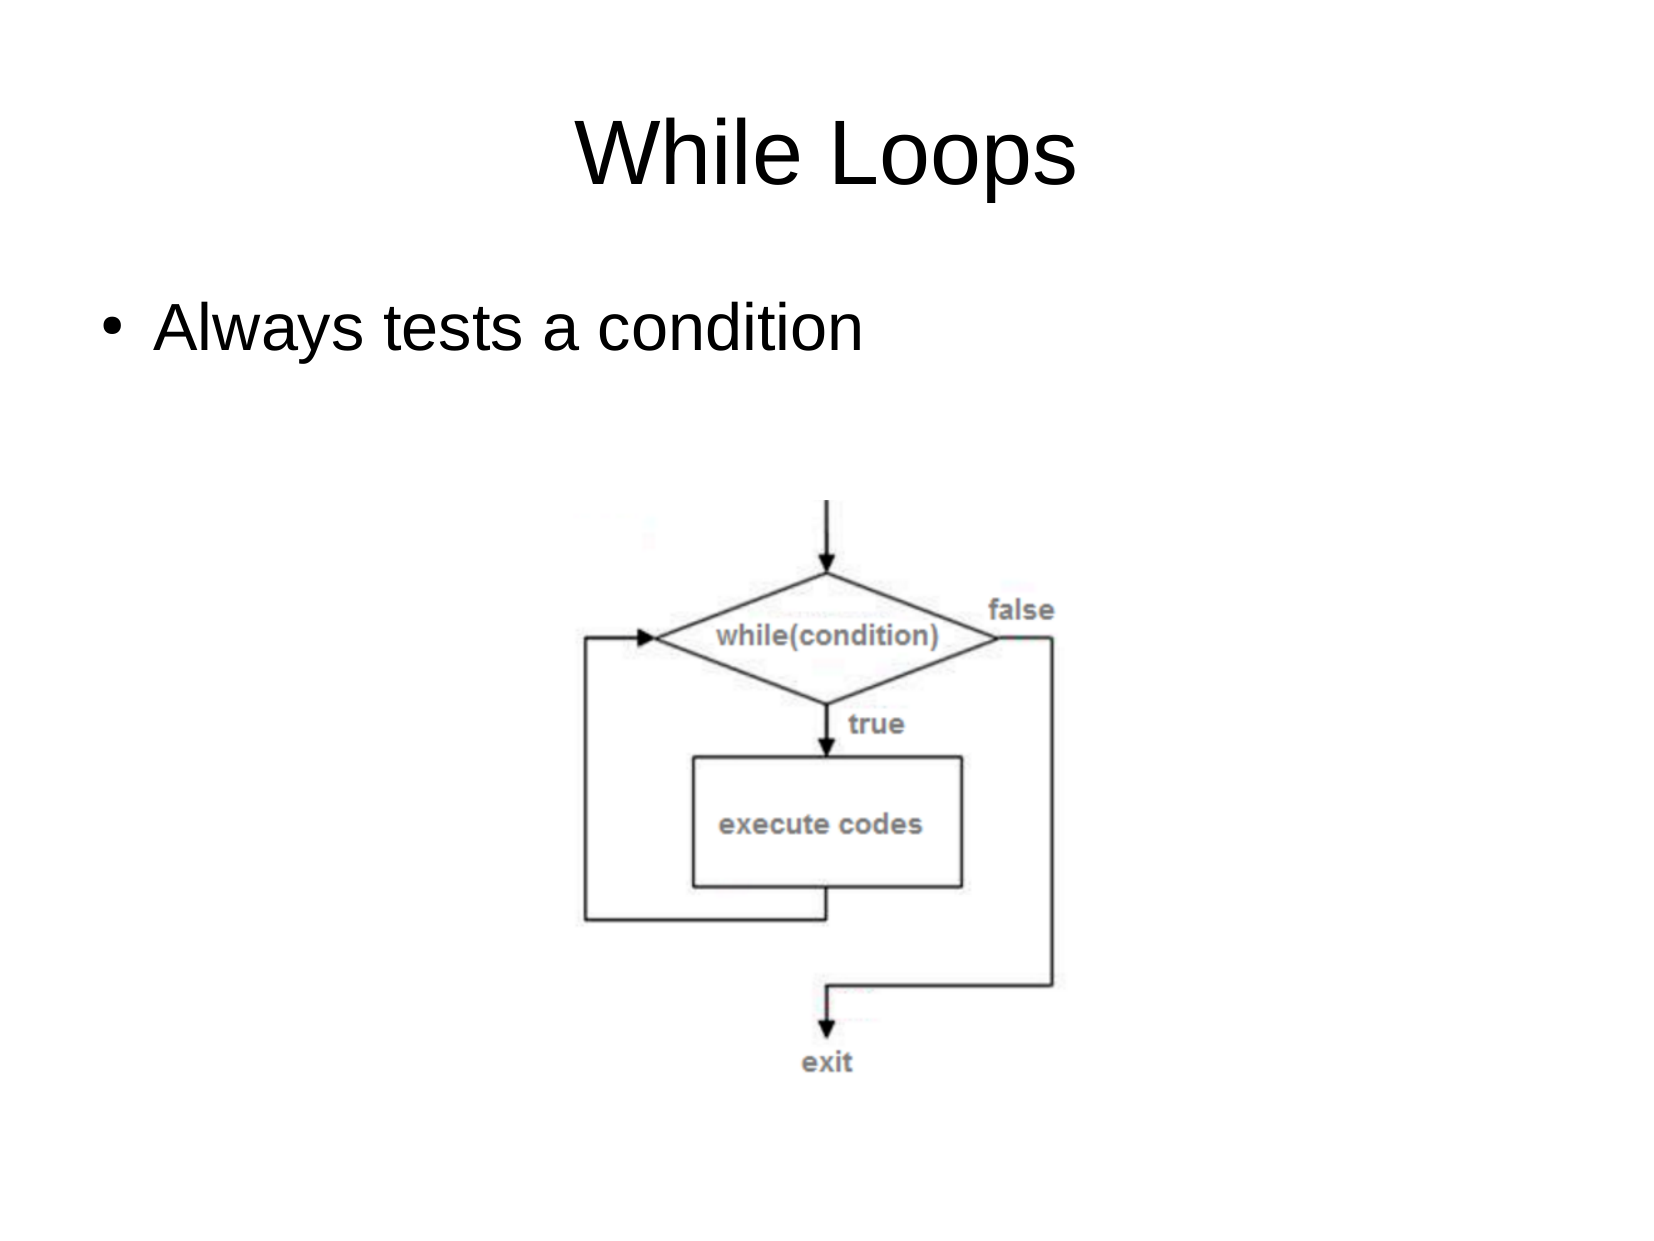

# While Loops
Always tests a condition